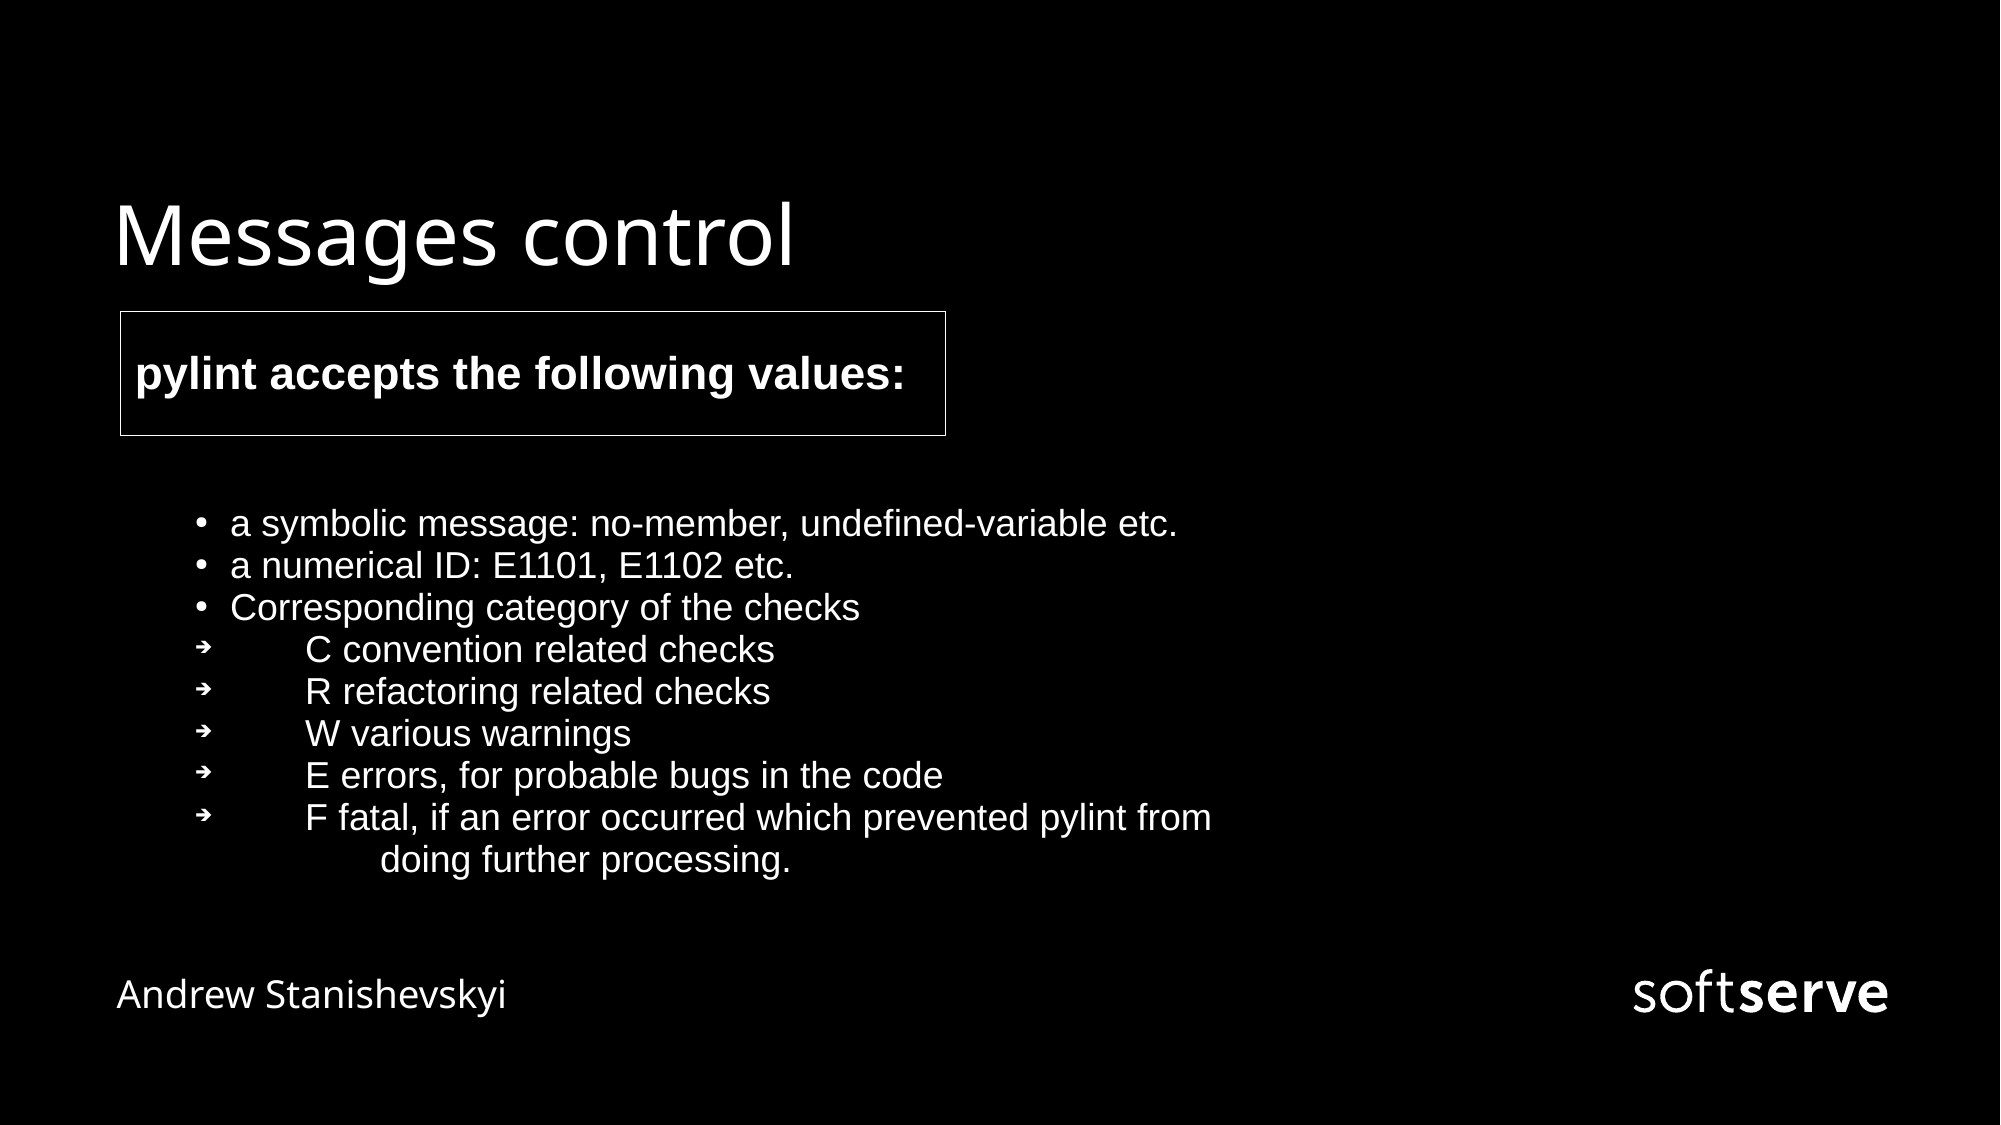

# Messages control
pylint accepts the following values:
a symbolic message: no-member, undefined-variable etc.
a numerical ID: E1101, E1102 etc.
Corresponding category of the checks
	C convention related checks
	R refactoring related checks
	W various warnings
	E errors, for probable bugs in the code
	F fatal, if an error occurred which prevented pylint from 		doing further processing.
 Andrew Stanishevskyi